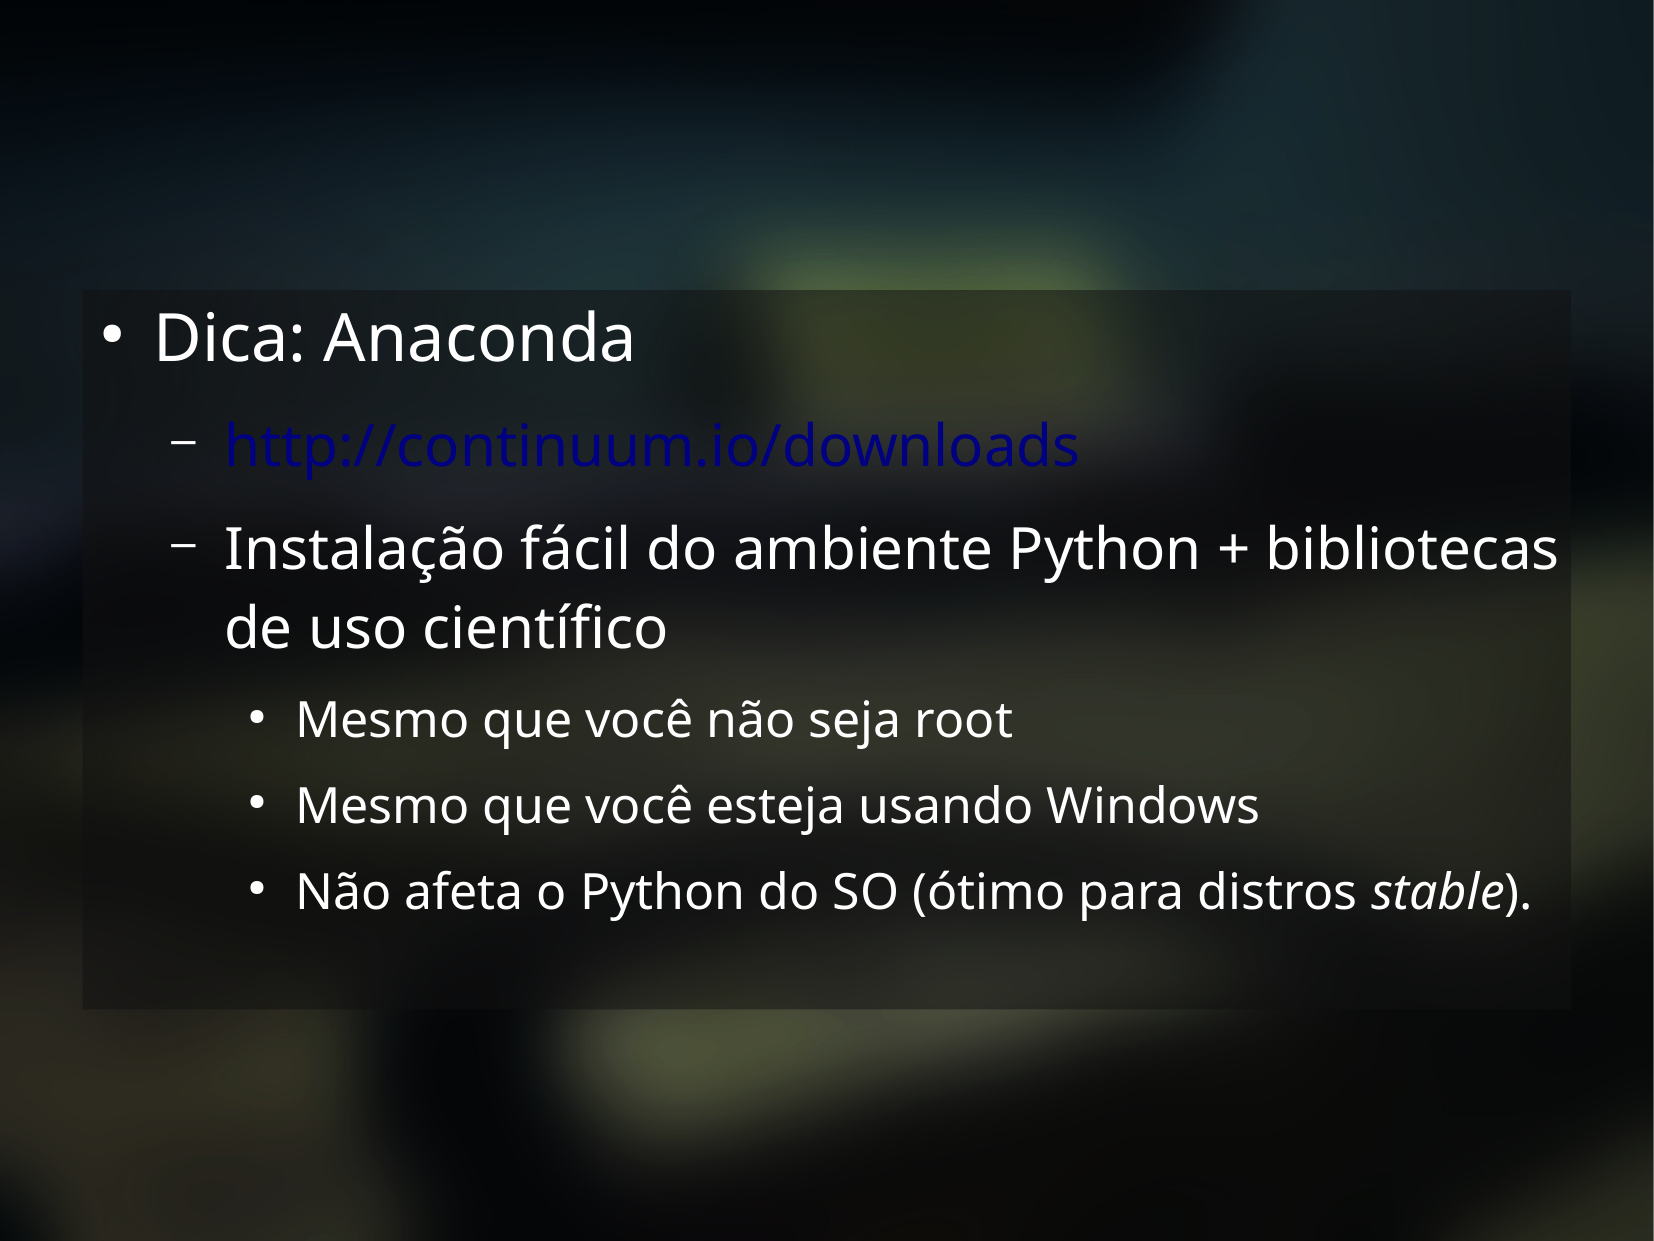

#
Dica: Anaconda
http://continuum.io/downloads
Instalação fácil do ambiente Python + bibliotecas de uso científico
Mesmo que você não seja root
Mesmo que você esteja usando Windows
Não afeta o Python do SO (ótimo para distros stable).